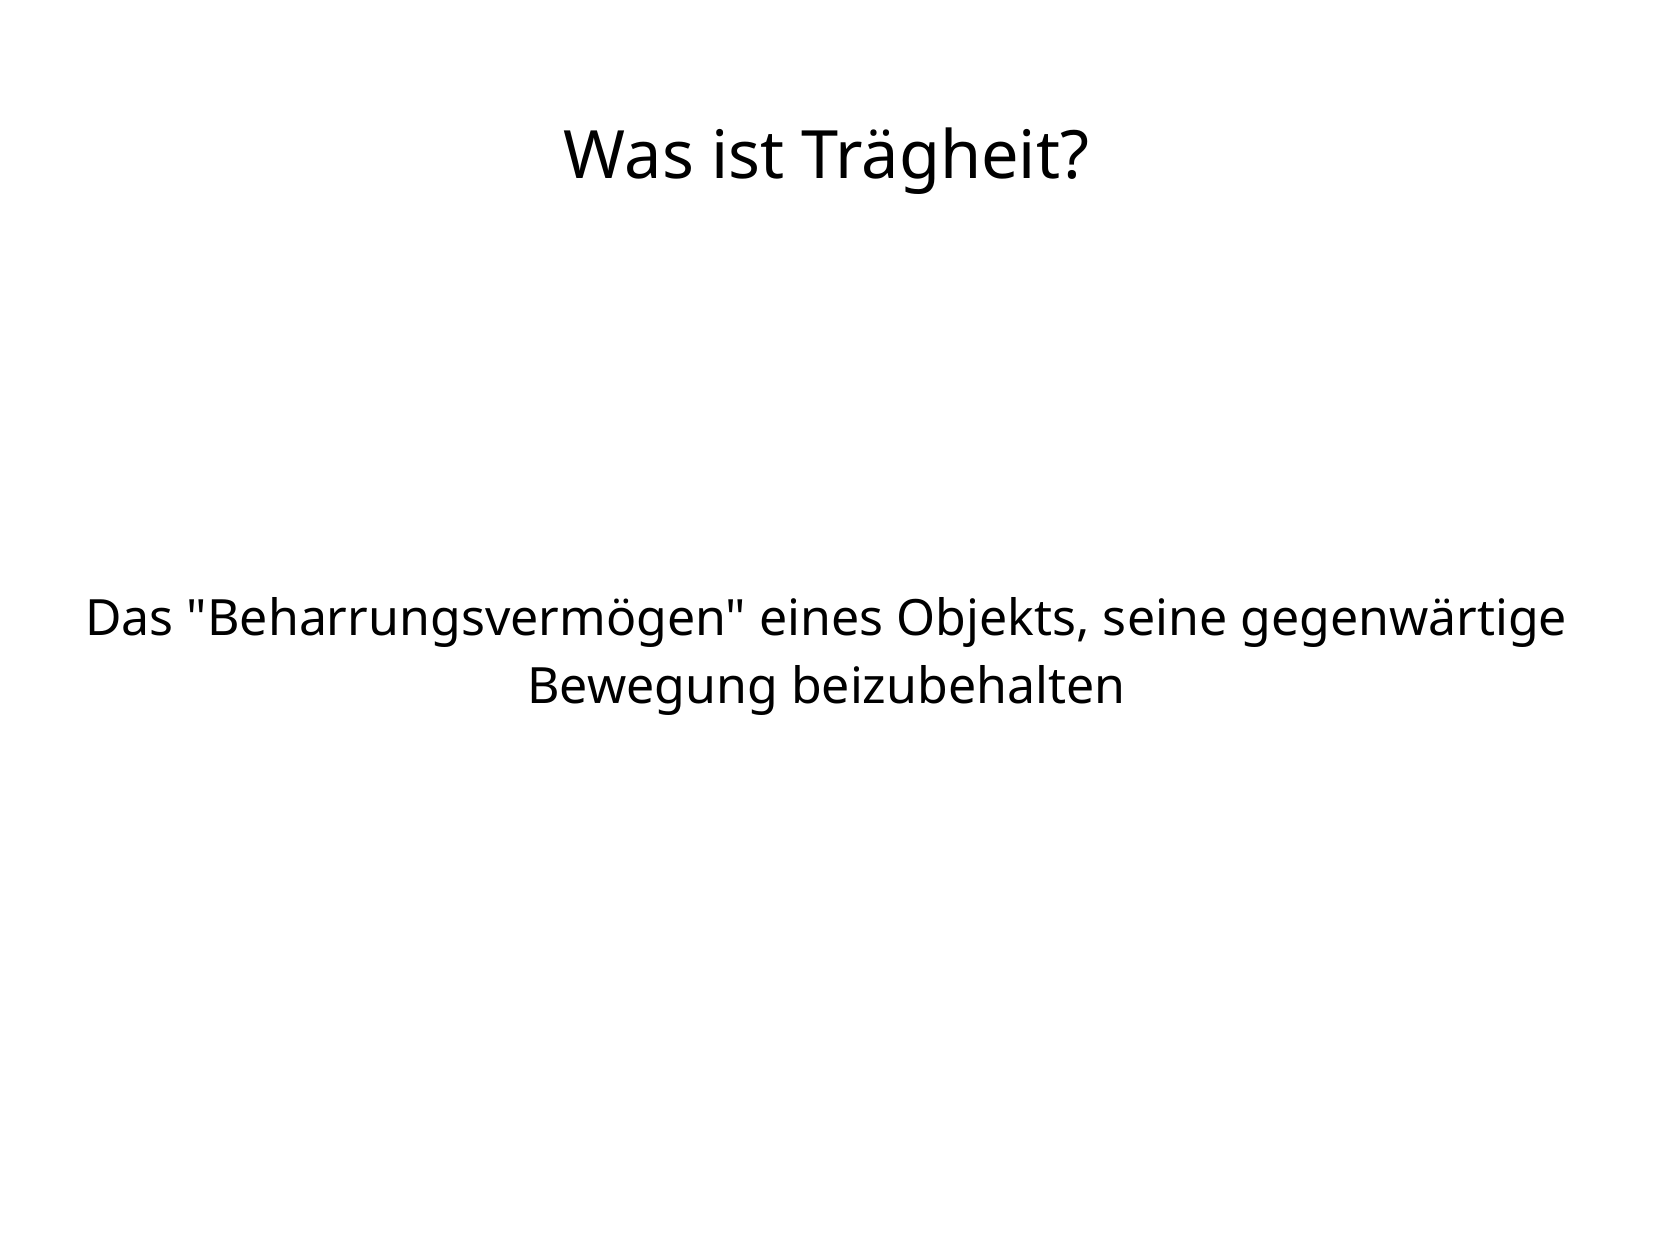

# Was ist Trägheit?
Das "Beharrungsvermögen" eines Objekts, seine gegenwärtige Bewegung beizubehalten